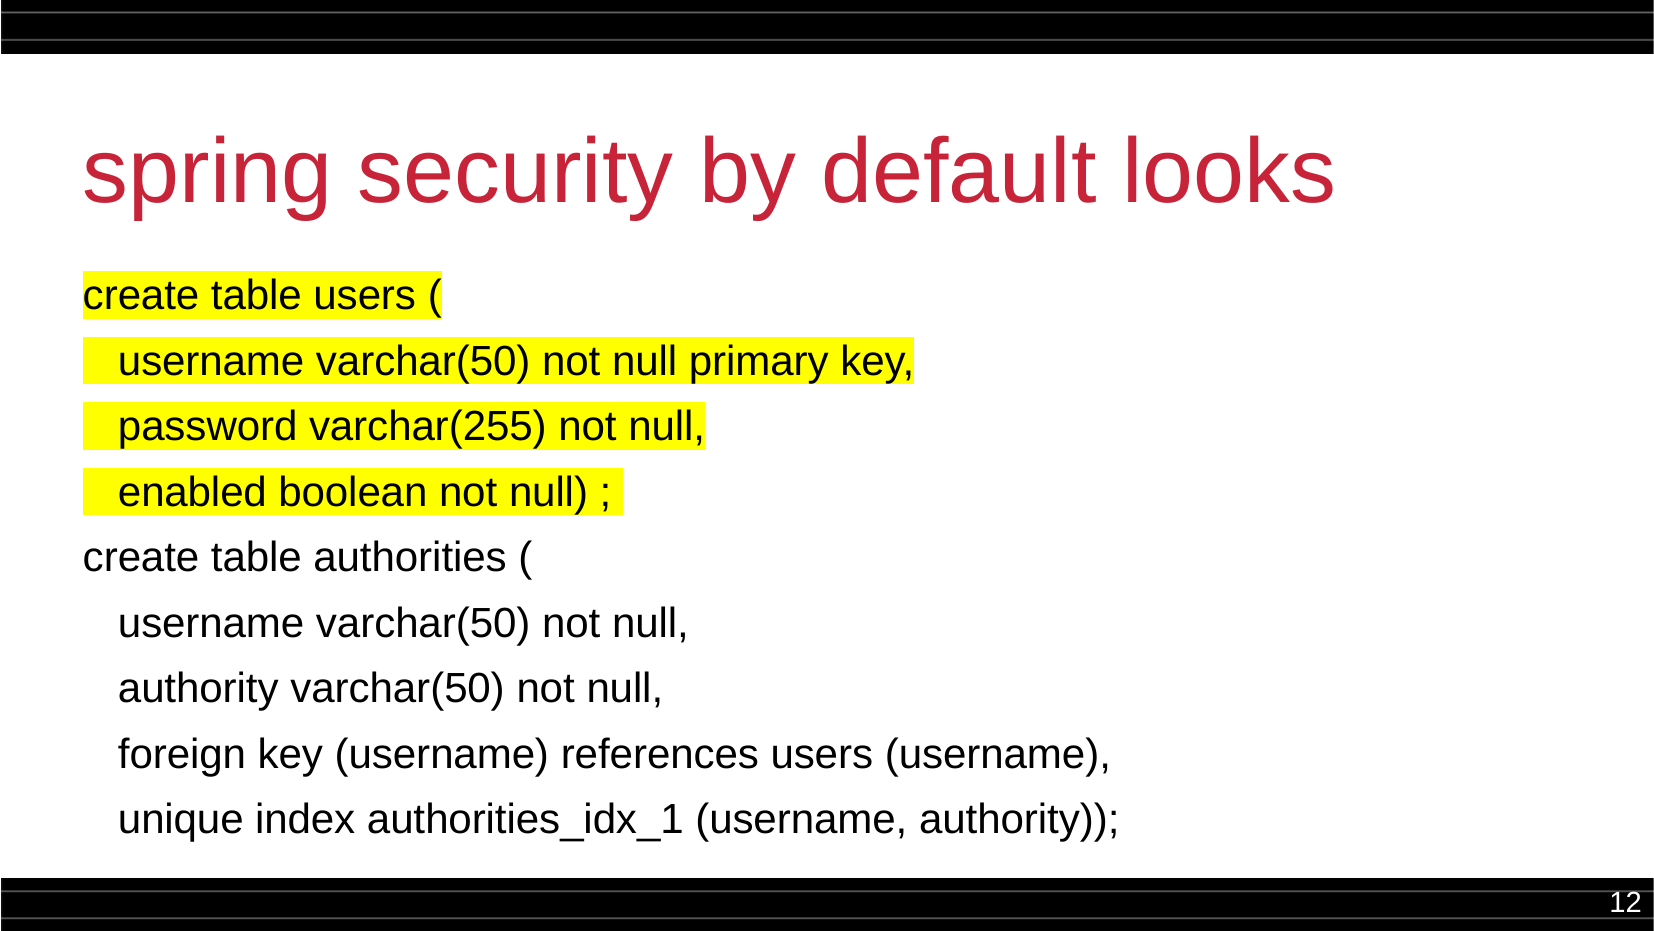

# spring security by default looks
create table users (
 username varchar(50) not null primary key,
 password varchar(255) not null,
 enabled boolean not null) ;
create table authorities (
 username varchar(50) not null,
 authority varchar(50) not null,
 foreign key (username) references users (username),
 unique index authorities_idx_1 (username, authority));